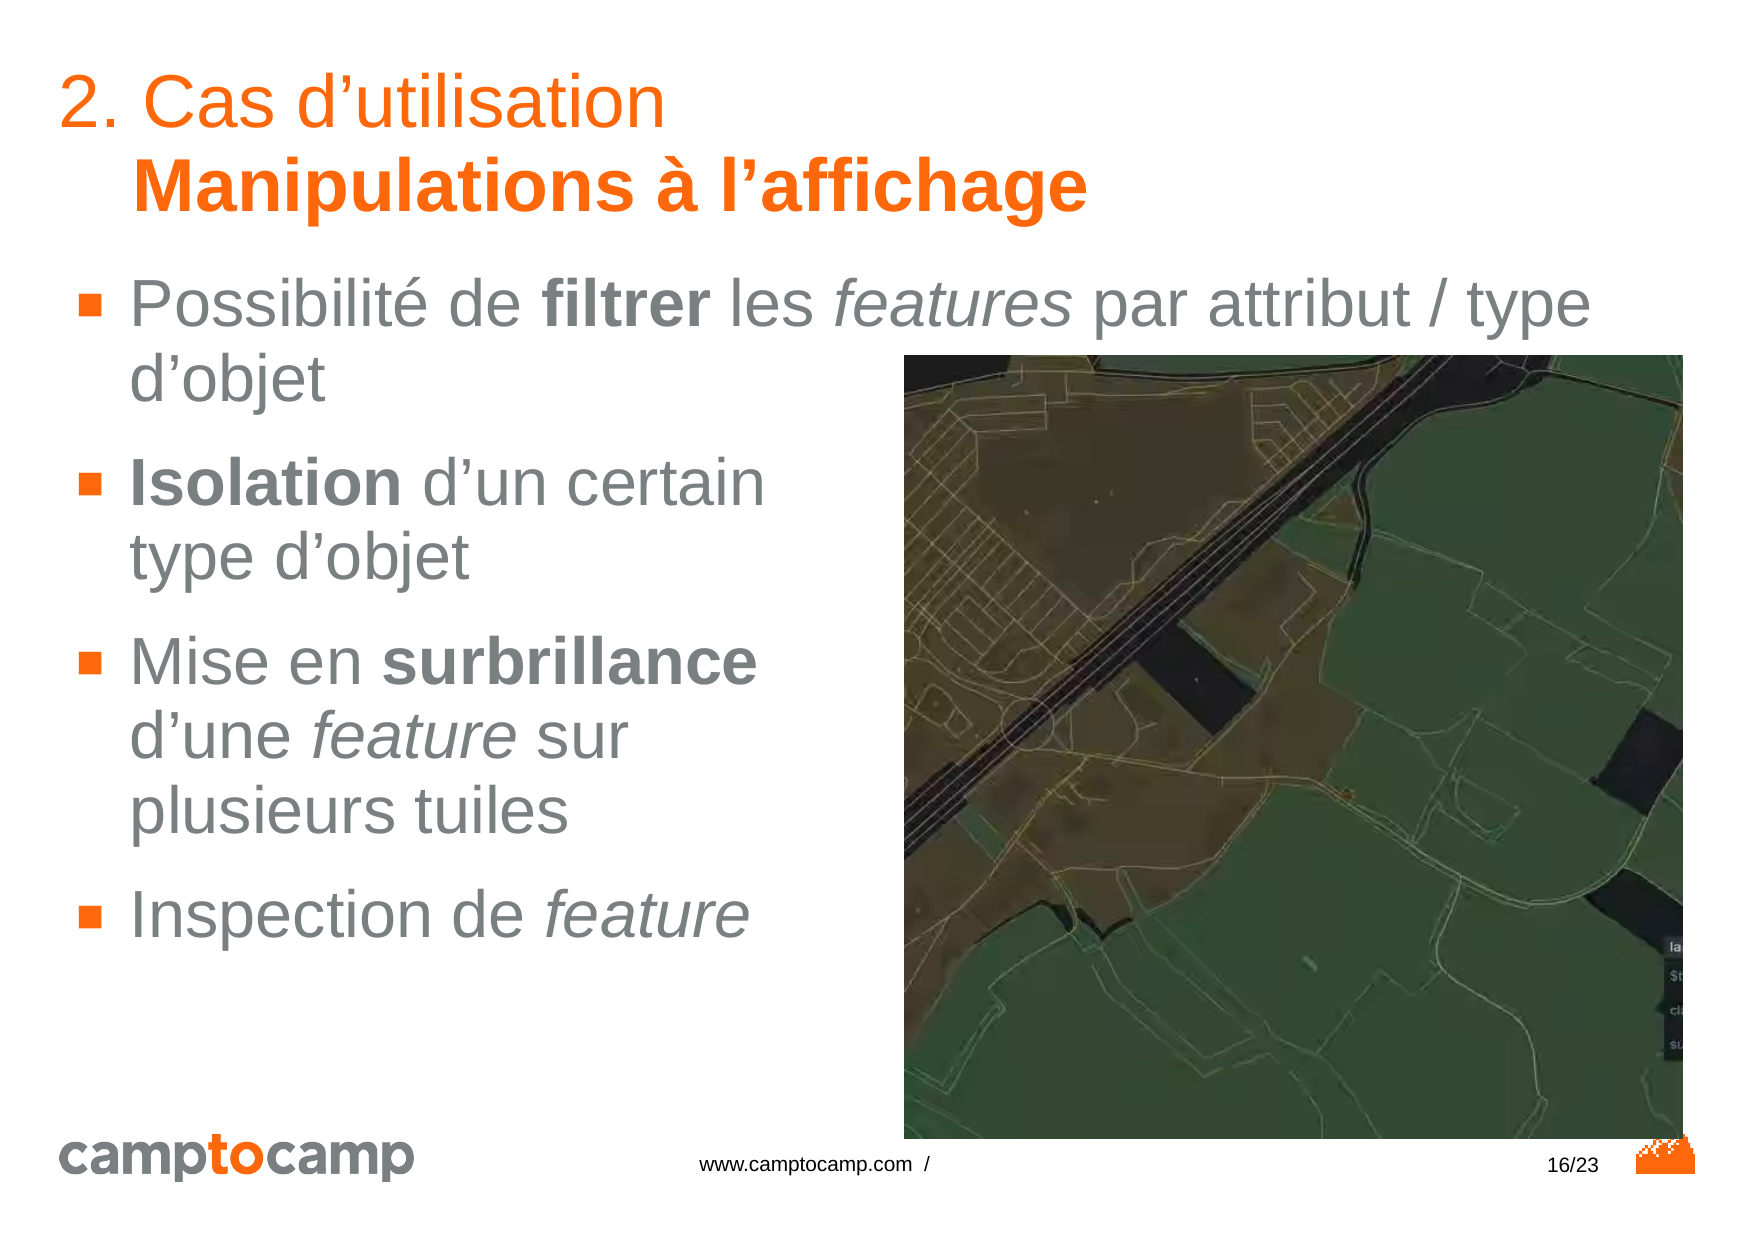

# 2. Cas d’utilisation Manipulations à l’affichage
Possibilité de filtrer les features par attribut / type d’objet
Isolation d’un certain
type d’objet
Mise en surbrillance
d’une feature sur
plusieurs tuiles
Inspection de feature